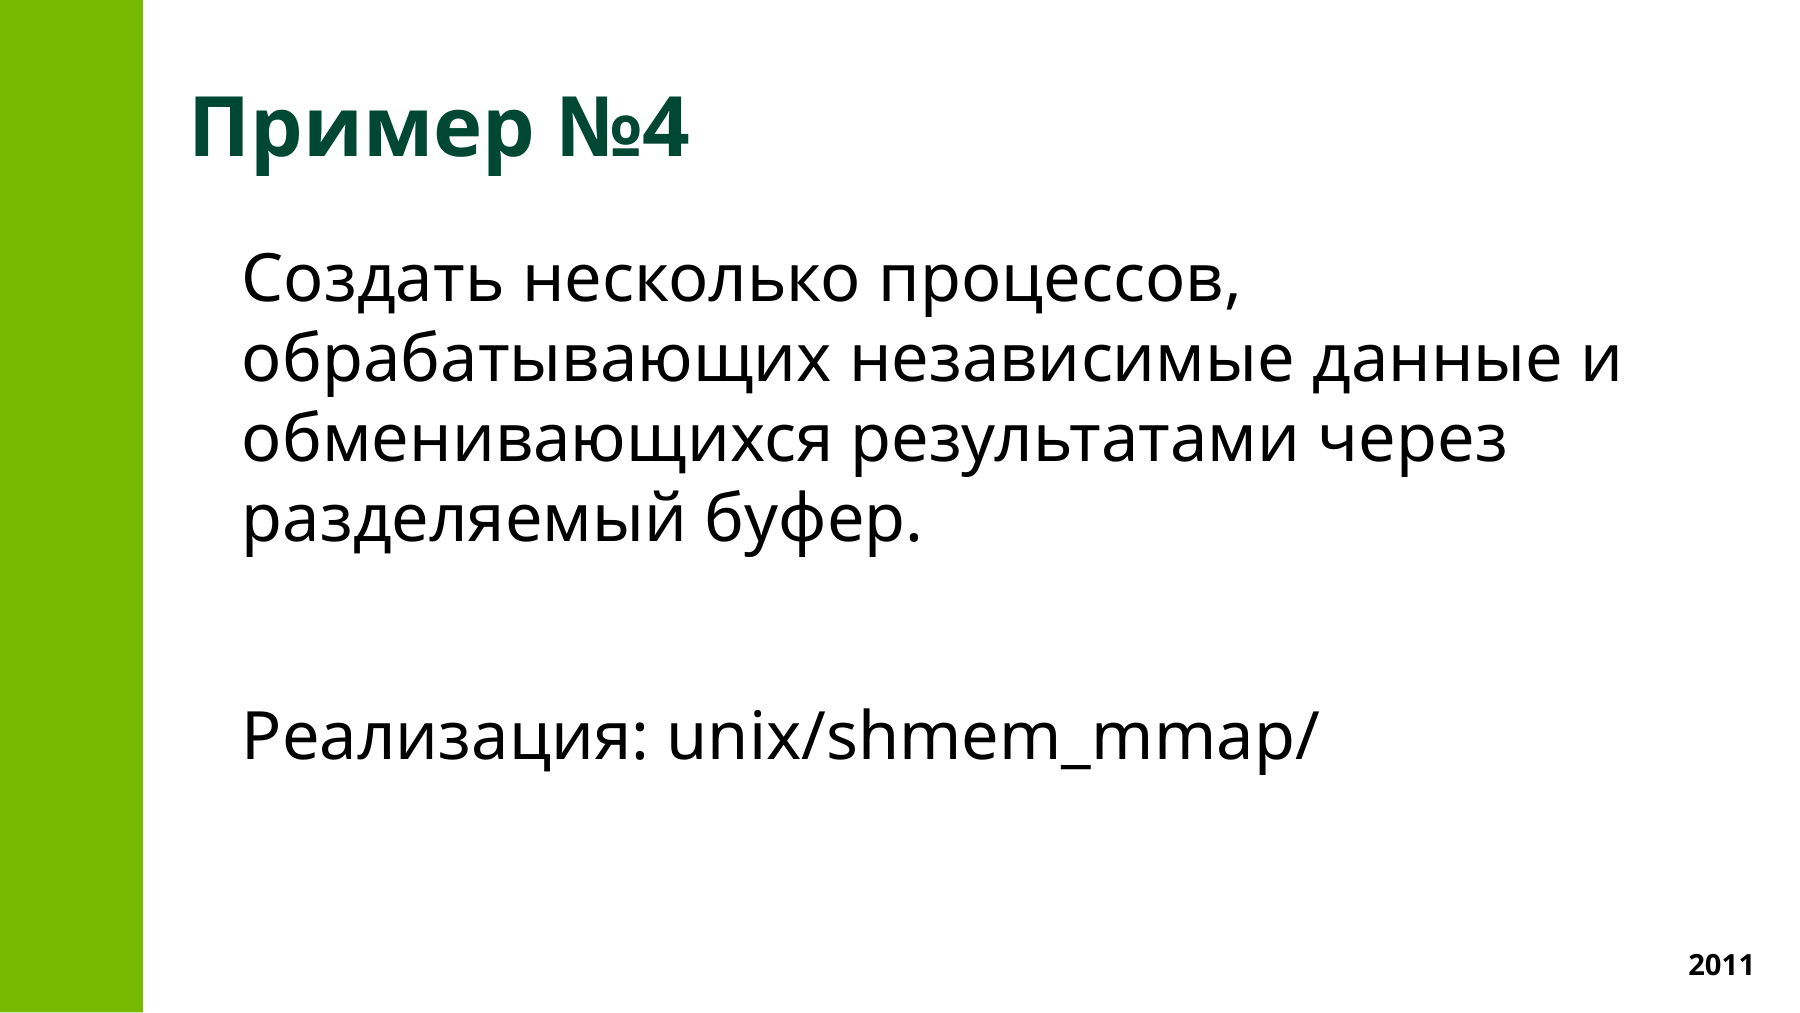

Пример №4
# Создать несколько процессов, обрабатывающих независимые данные и обменивающихся результатами через разделяемый буфер.
Реализация: unix/shmem_mmap/